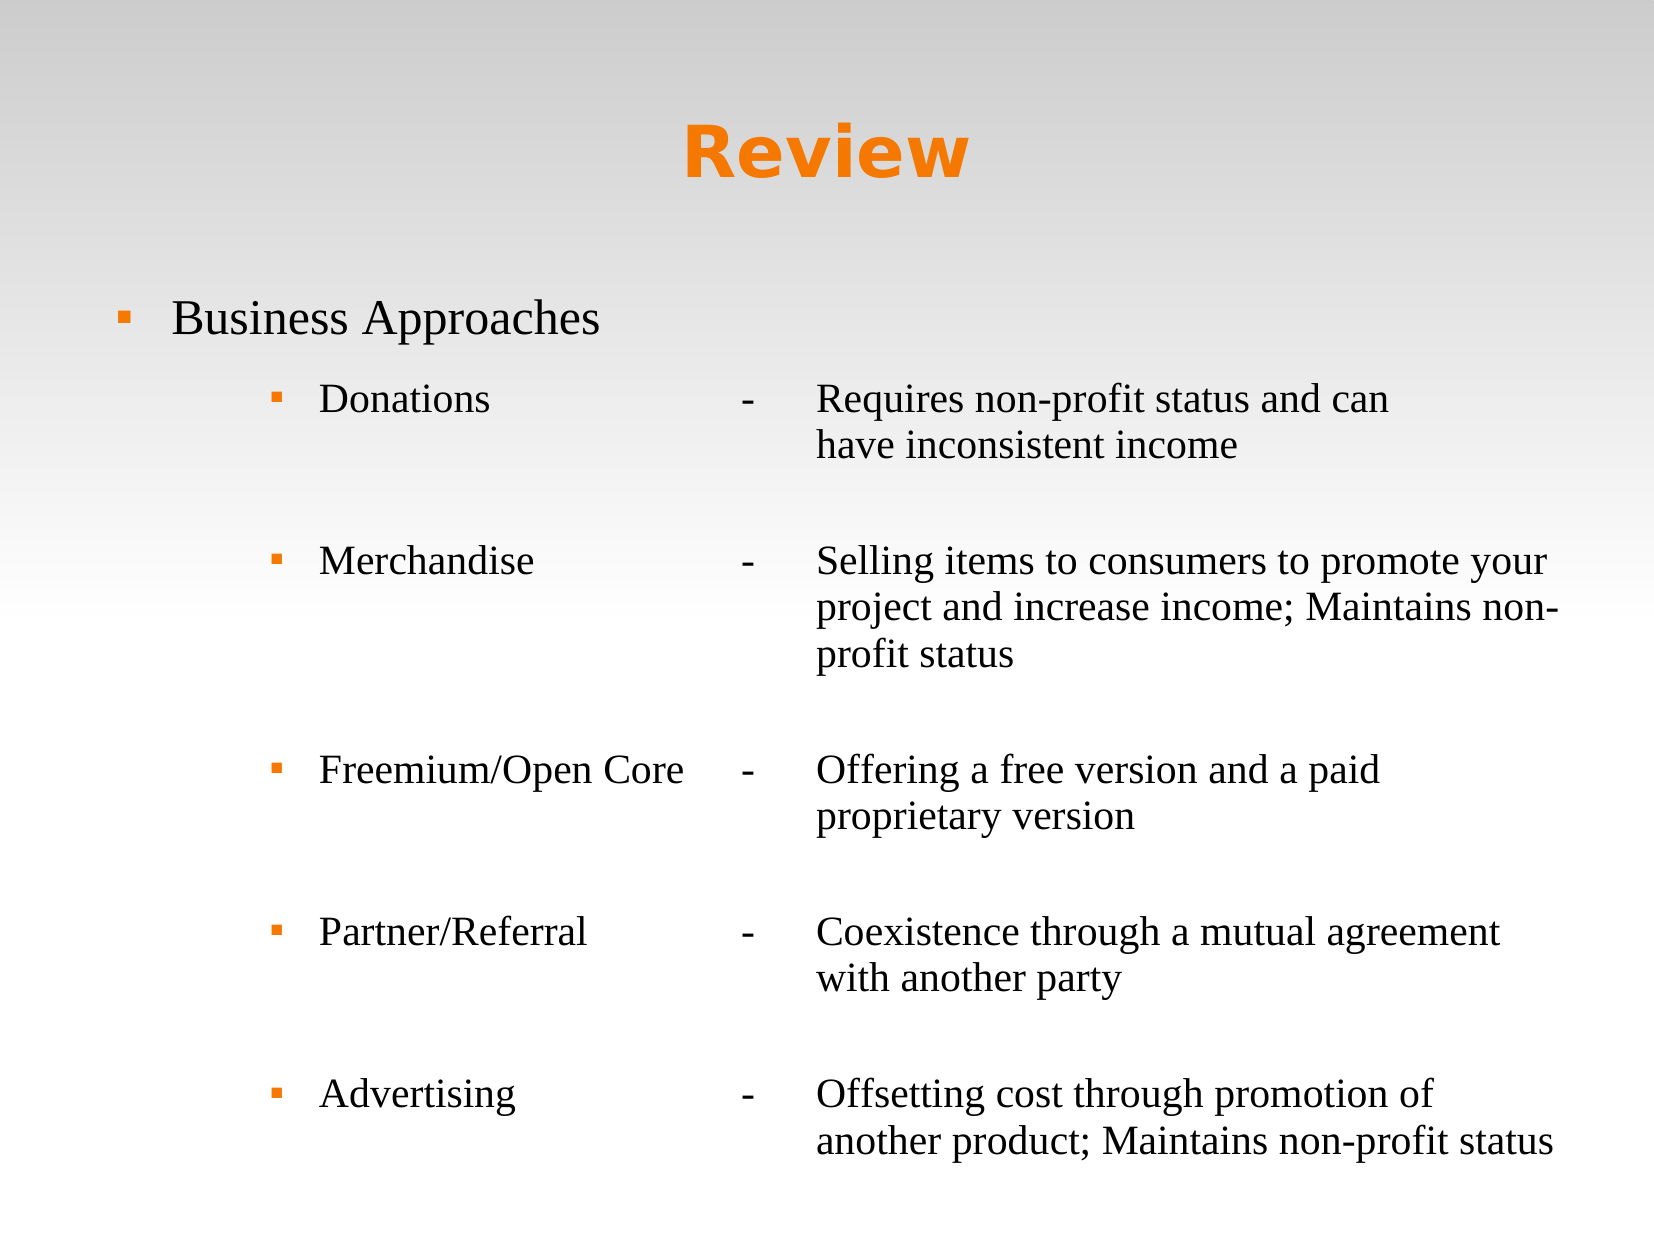

# Review
Business Approaches
Donations				-	Requires non-profit status and can 									have inconsistent income
Merchandise			-	Selling items to consumers to promote your 							project and increase income; Maintains non-							profit status
Freemium/Open Core	-	Offering a free version and a paid 									proprietary version
Partner/Referral 		-	Coexistence through a mutual agreement 							with another party
Advertising			-	Offsetting cost through promotion of 								another product; Maintains non-profit status